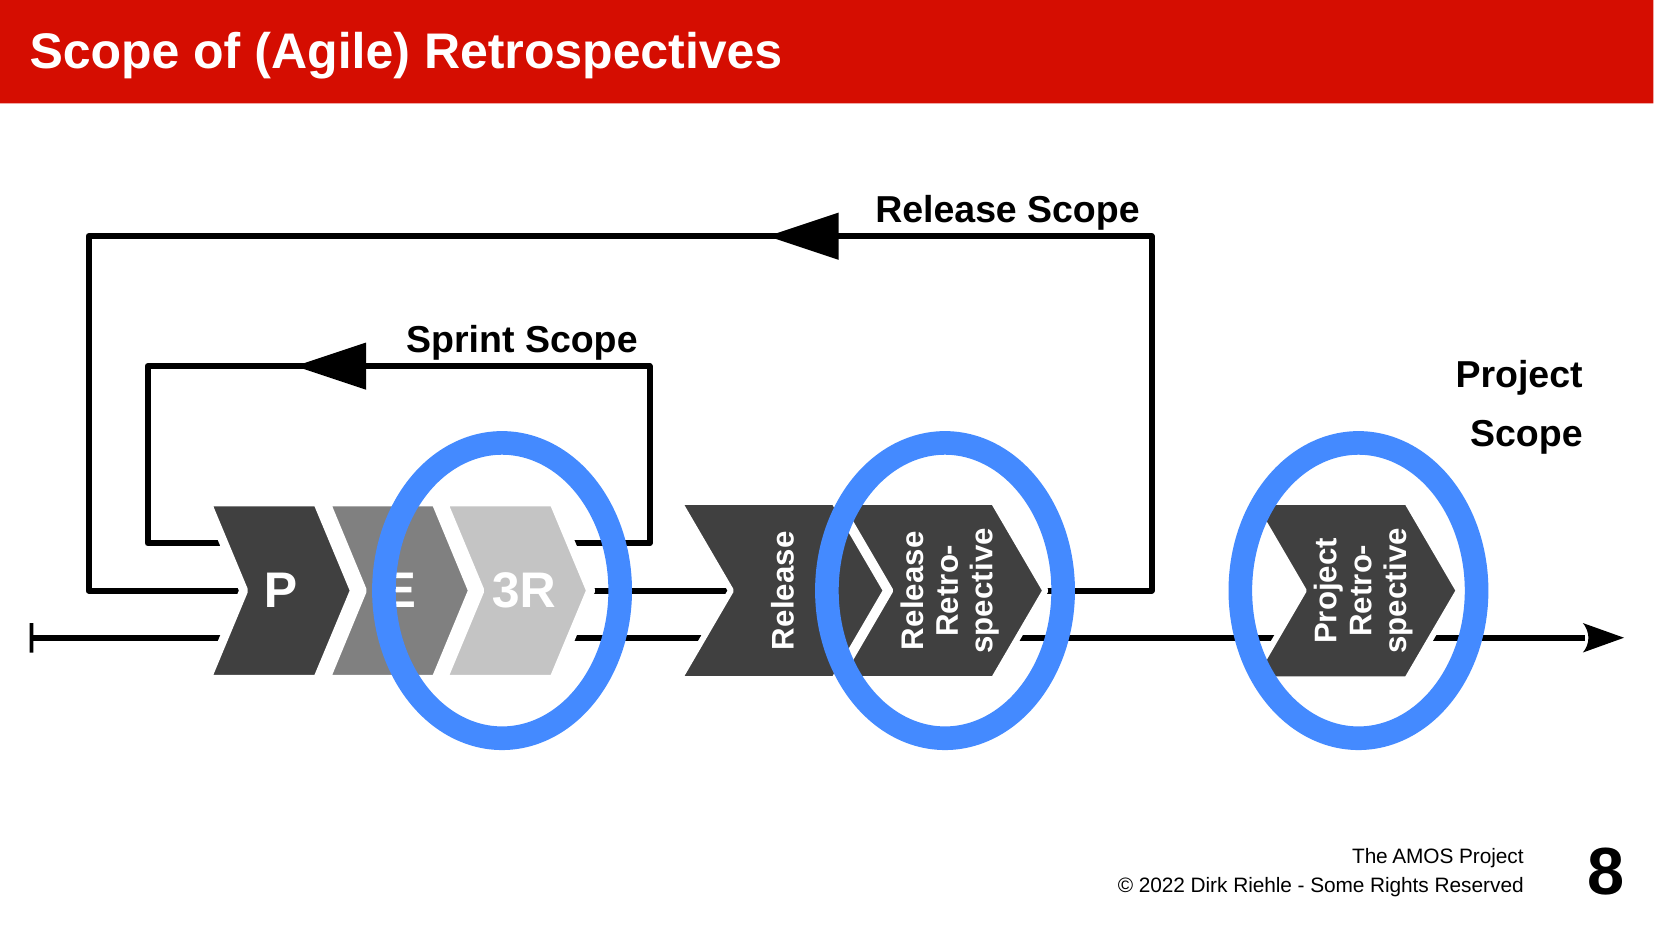

# Scope of (Agile) Retrospectives
Release Scope
Sprint Scope
Project
Scope
P
E
 3R
Release
Release
Retro-
spective
Project
Retro-
spective
The AMOS Project
8
© 2022 Dirk Riehle - Some Rights Reserved